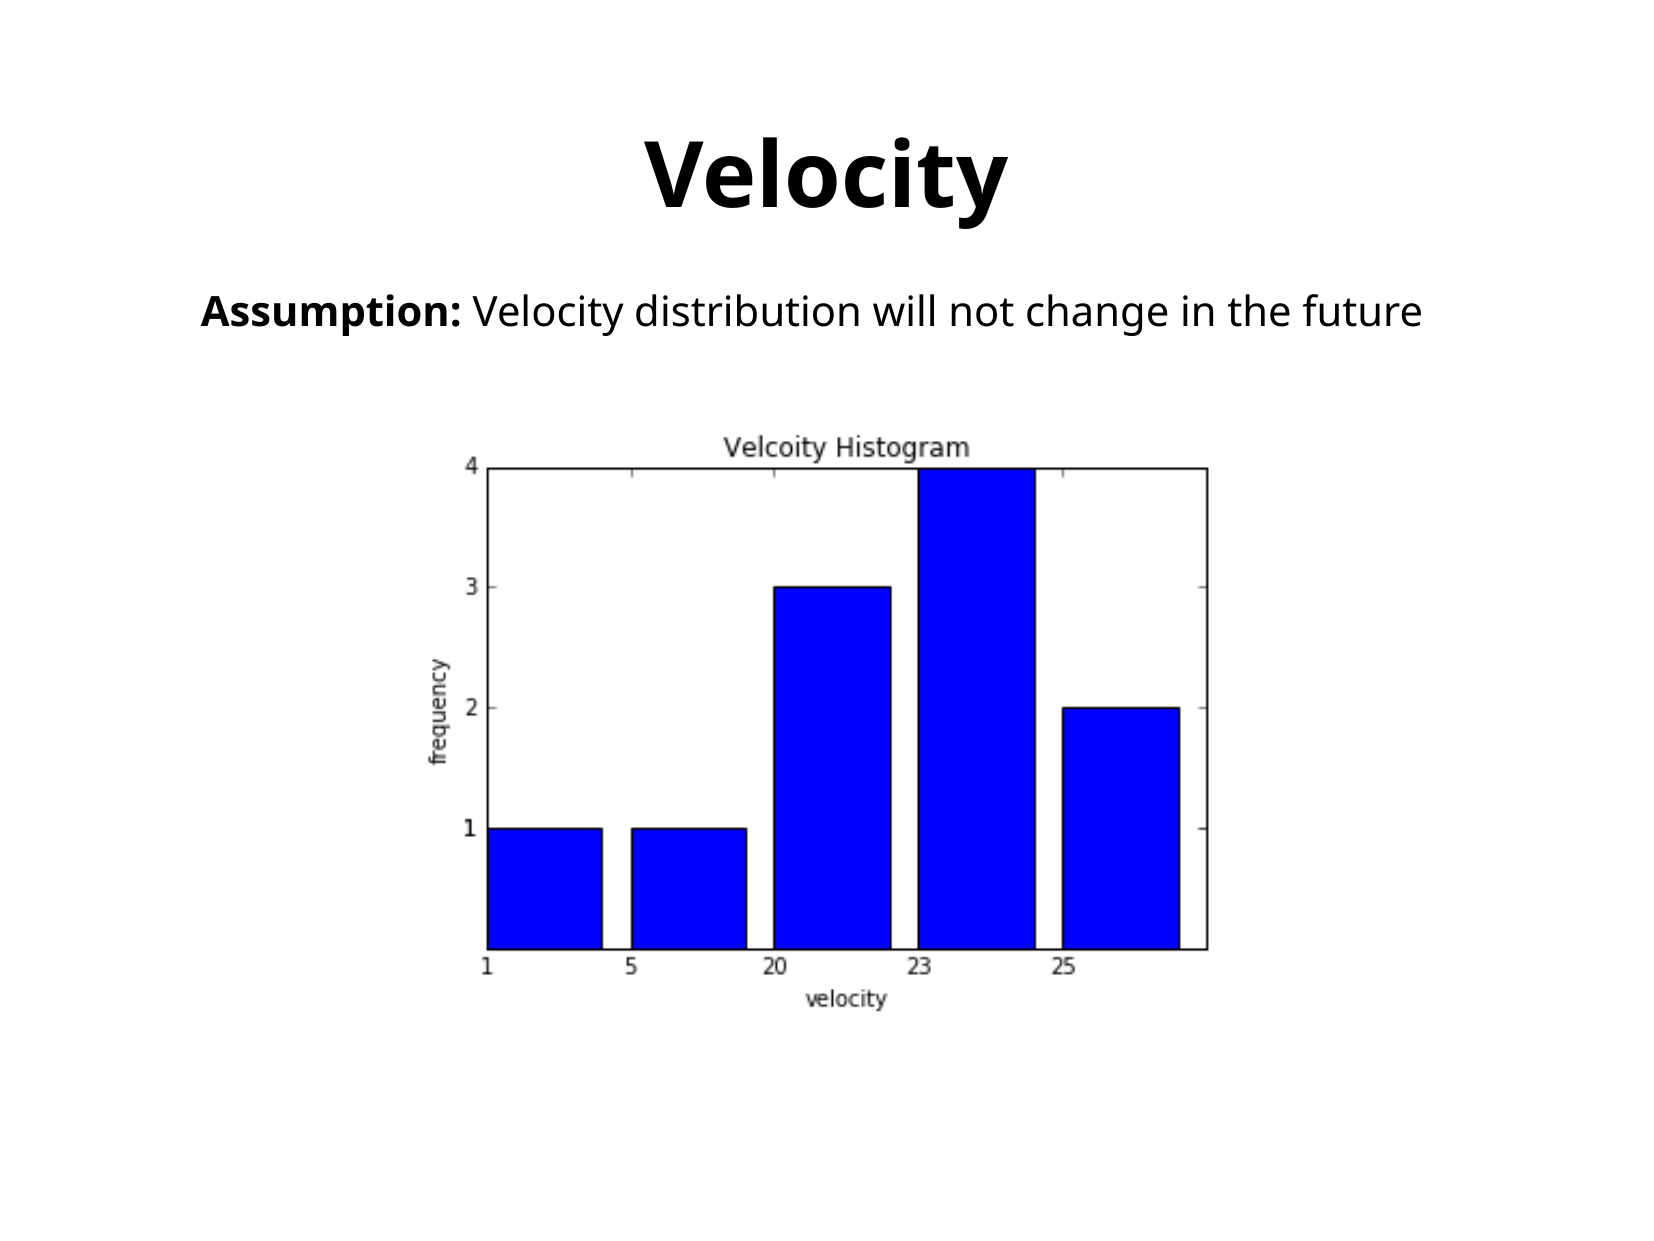

# Velocity
Assumption: Velocity distribution will not change in the future